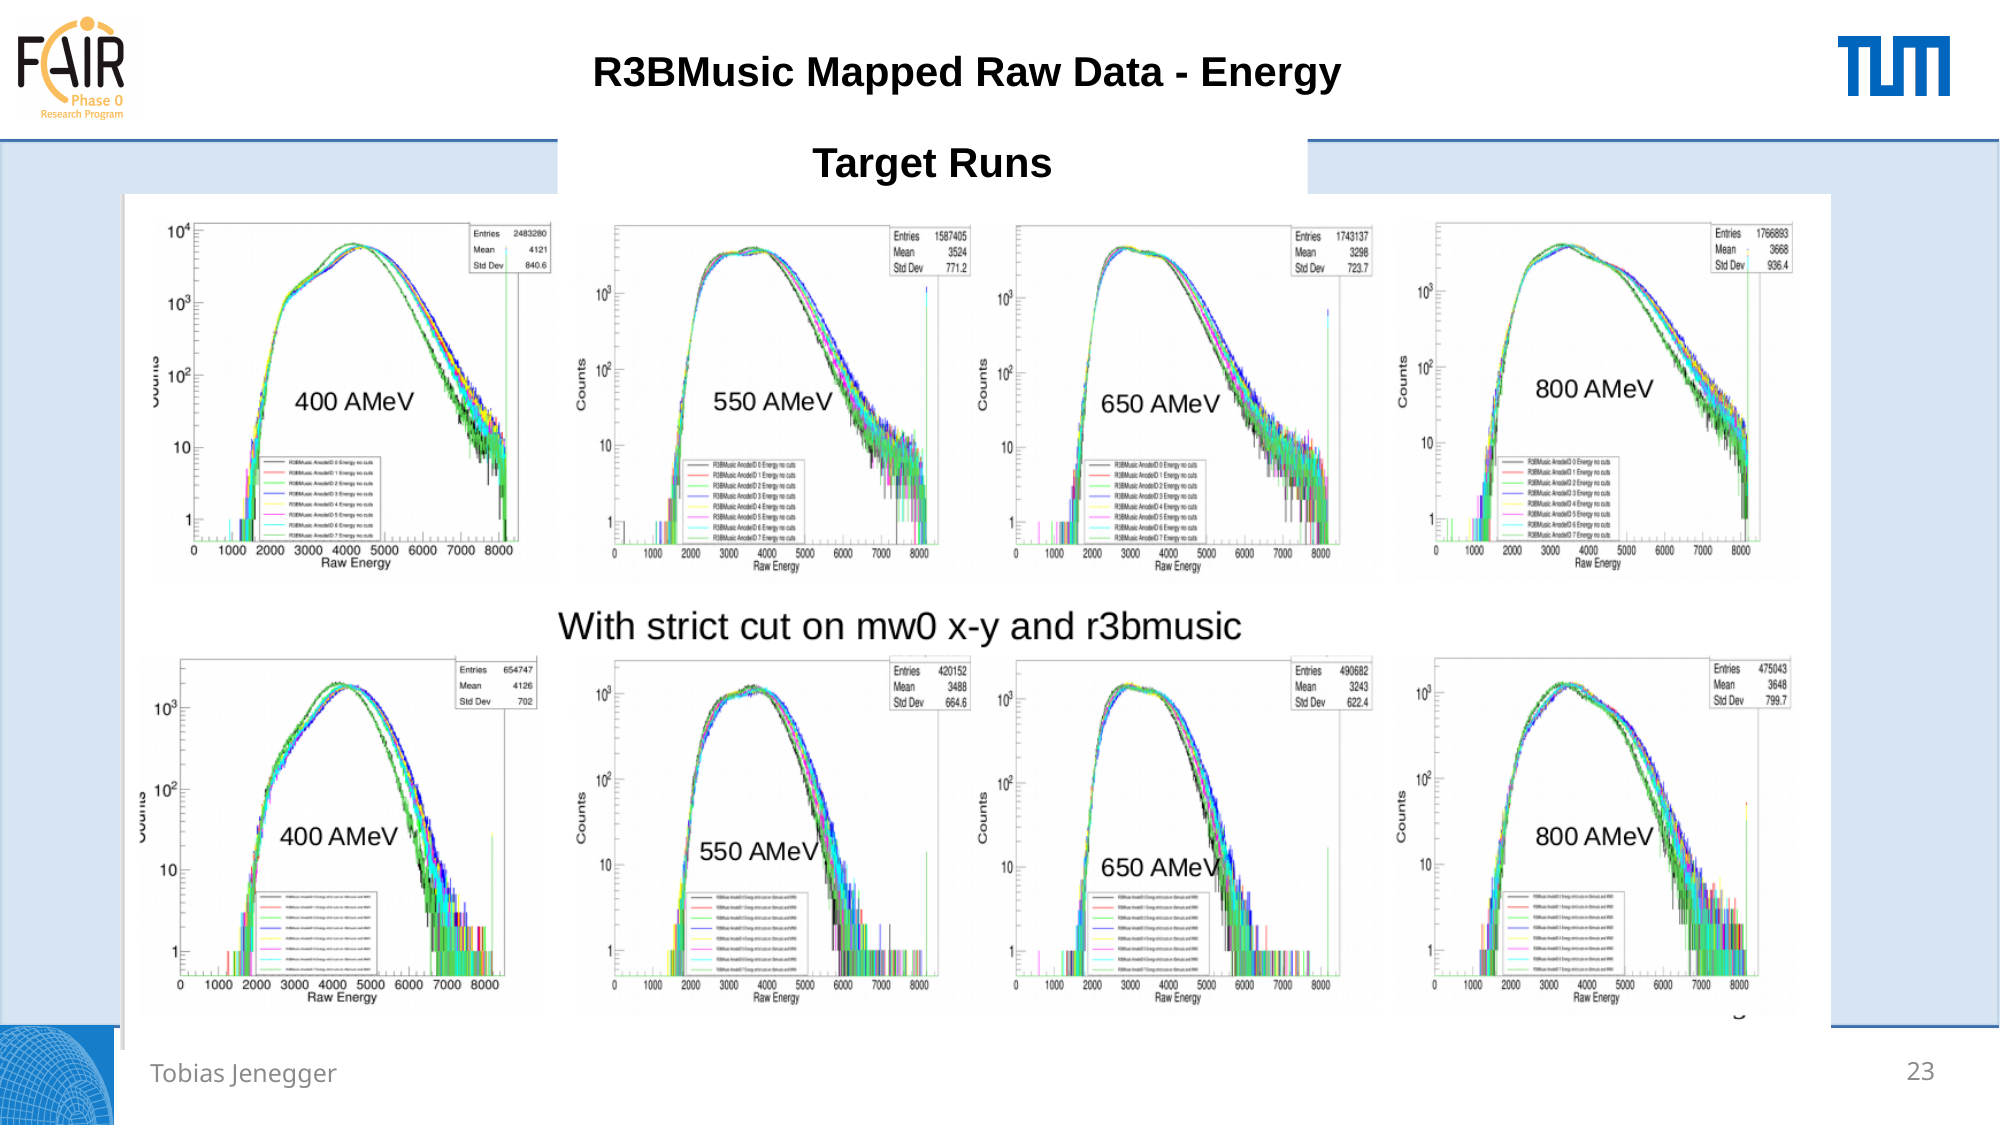

R3BMusic Mapped Raw Data - Energy
Target Runs
23